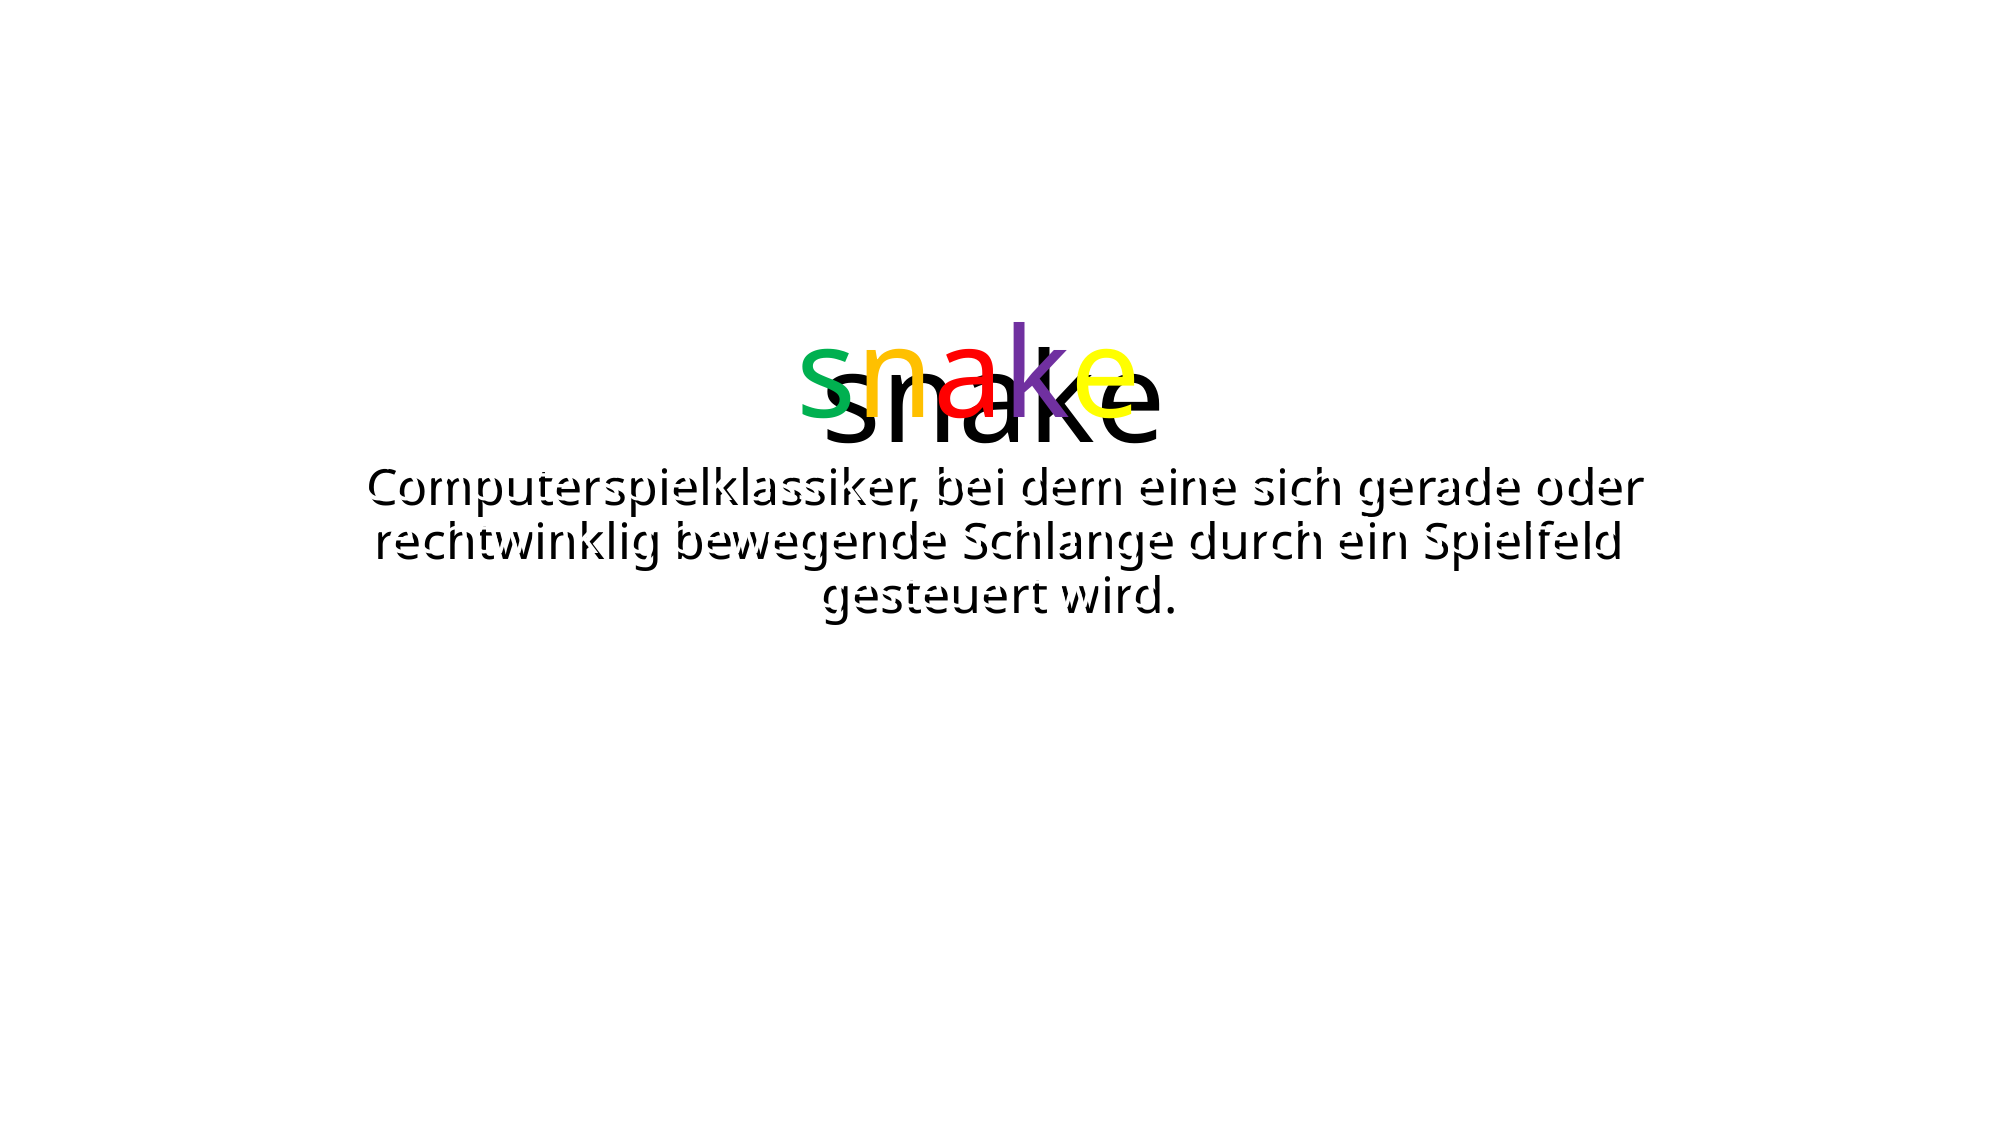

# snake
snake
 Computerspielklassiker, bei dem eine sich gerade oder rechtwinklig bewegende Schlange durch ein Spielfeld gesteuert wird.
 Computerspielklassiker, bei dem eine sich gerade oder rechtwinklig bewegende Schlange durch ein Spielfeld gesteuert wird.